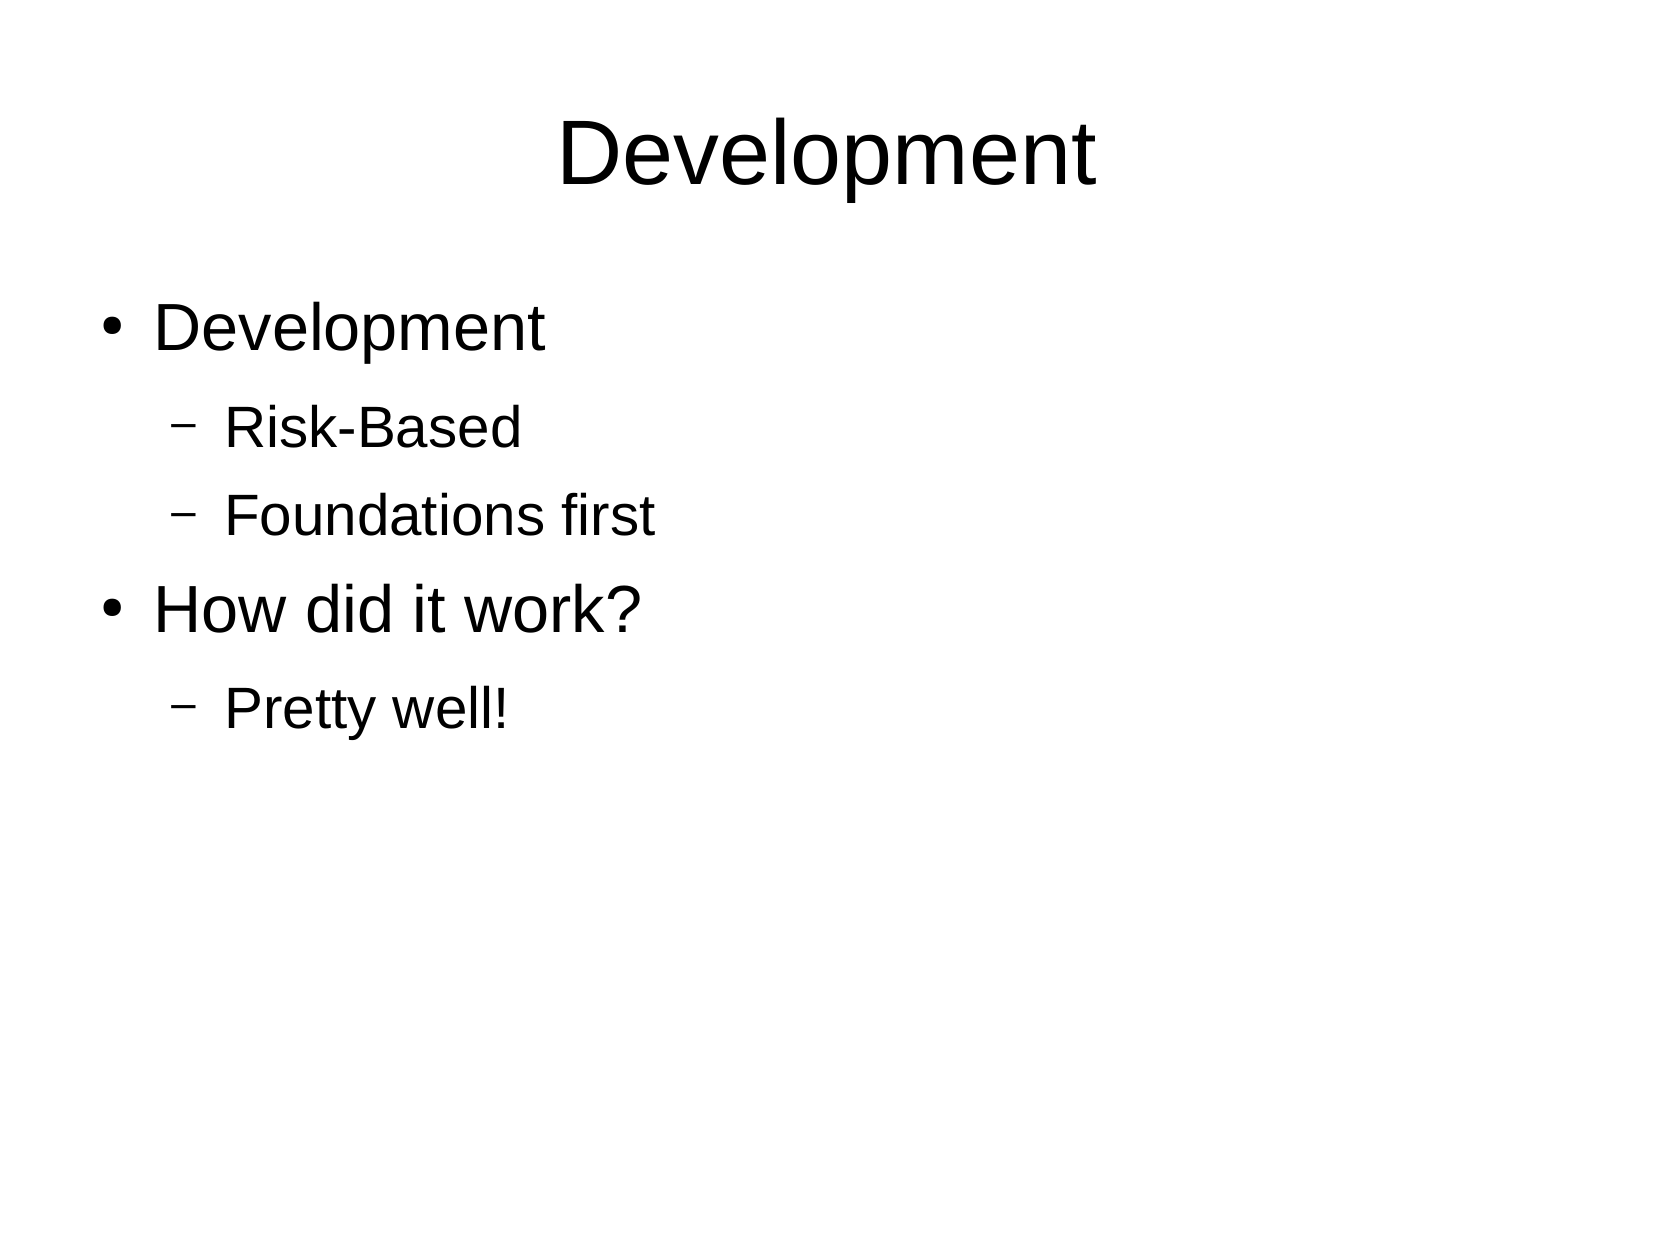

# Development
Development
Risk-Based
Foundations first
How did it work?
Pretty well!